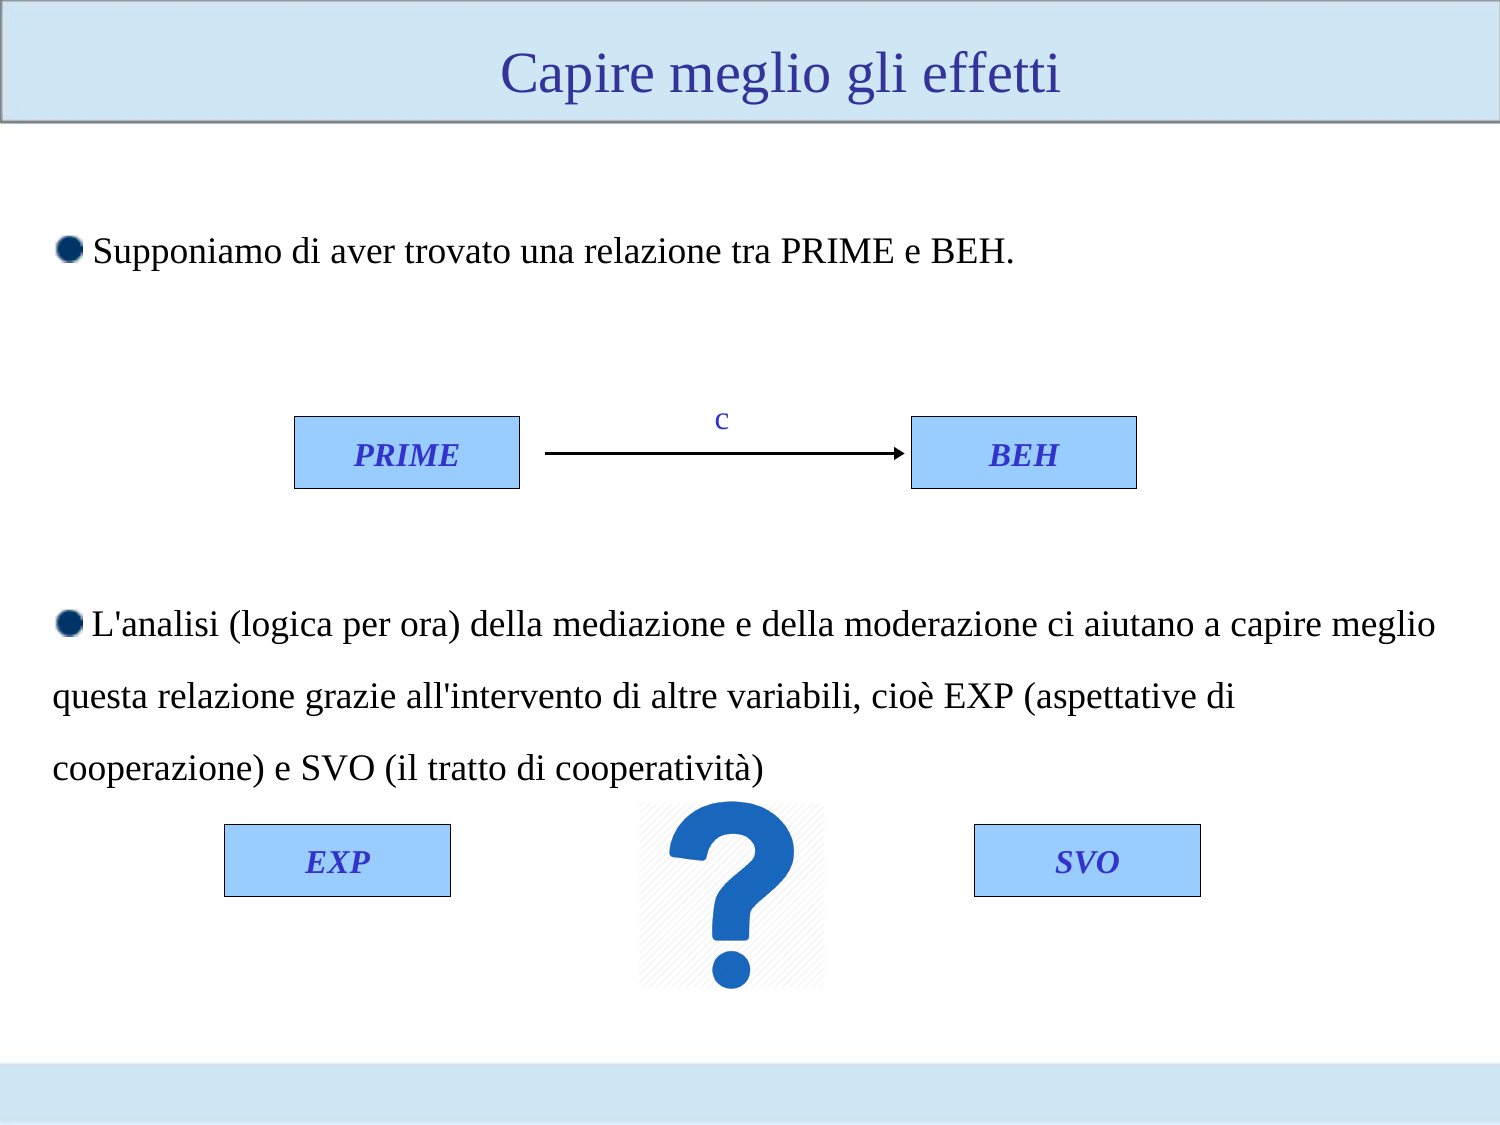

# Capire meglio gli effetti
 Supponiamo di aver trovato una relazione tra PRIME e BEH.
 L'analisi (logica per ora) della mediazione e della moderazione ci aiutano a capire meglio questa relazione grazie all'intervento di altre variabili, cioè EXP (aspettative di cooperazione) e SVO (il tratto di cooperatività)
c
PRIME
BEH
EXP
SVO